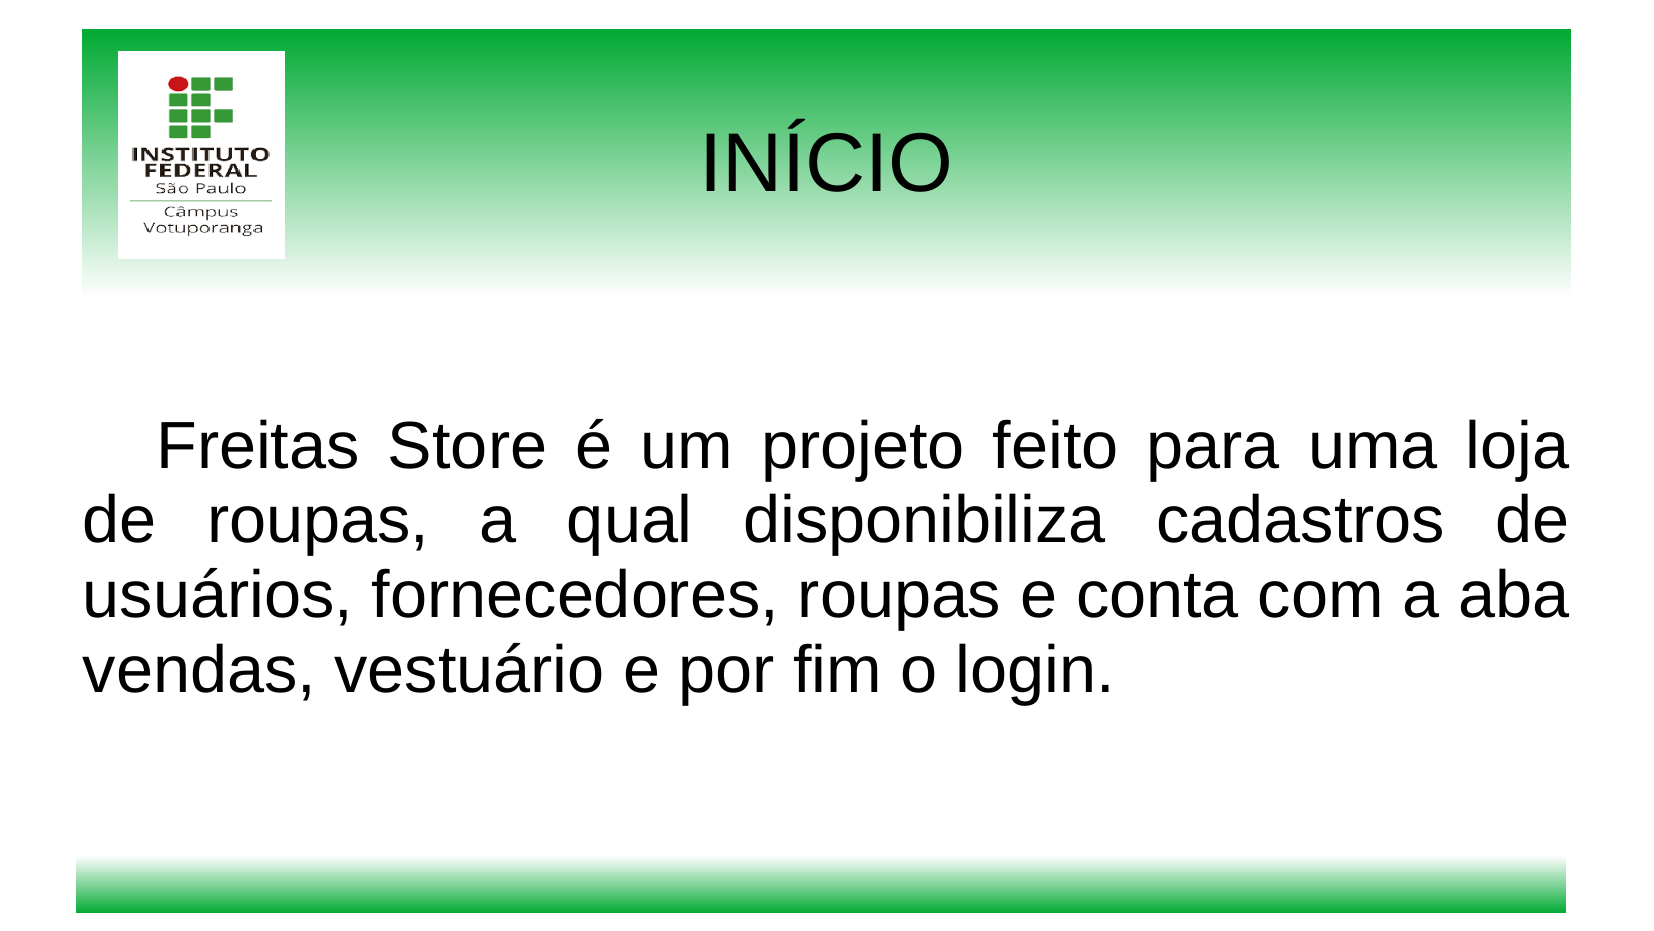

# INÍCIO
	Freitas Store é um projeto feito para uma loja de roupas, a qual disponibiliza cadastros de usuários, fornecedores, roupas e conta com a aba vendas, vestuário e por fim o login.